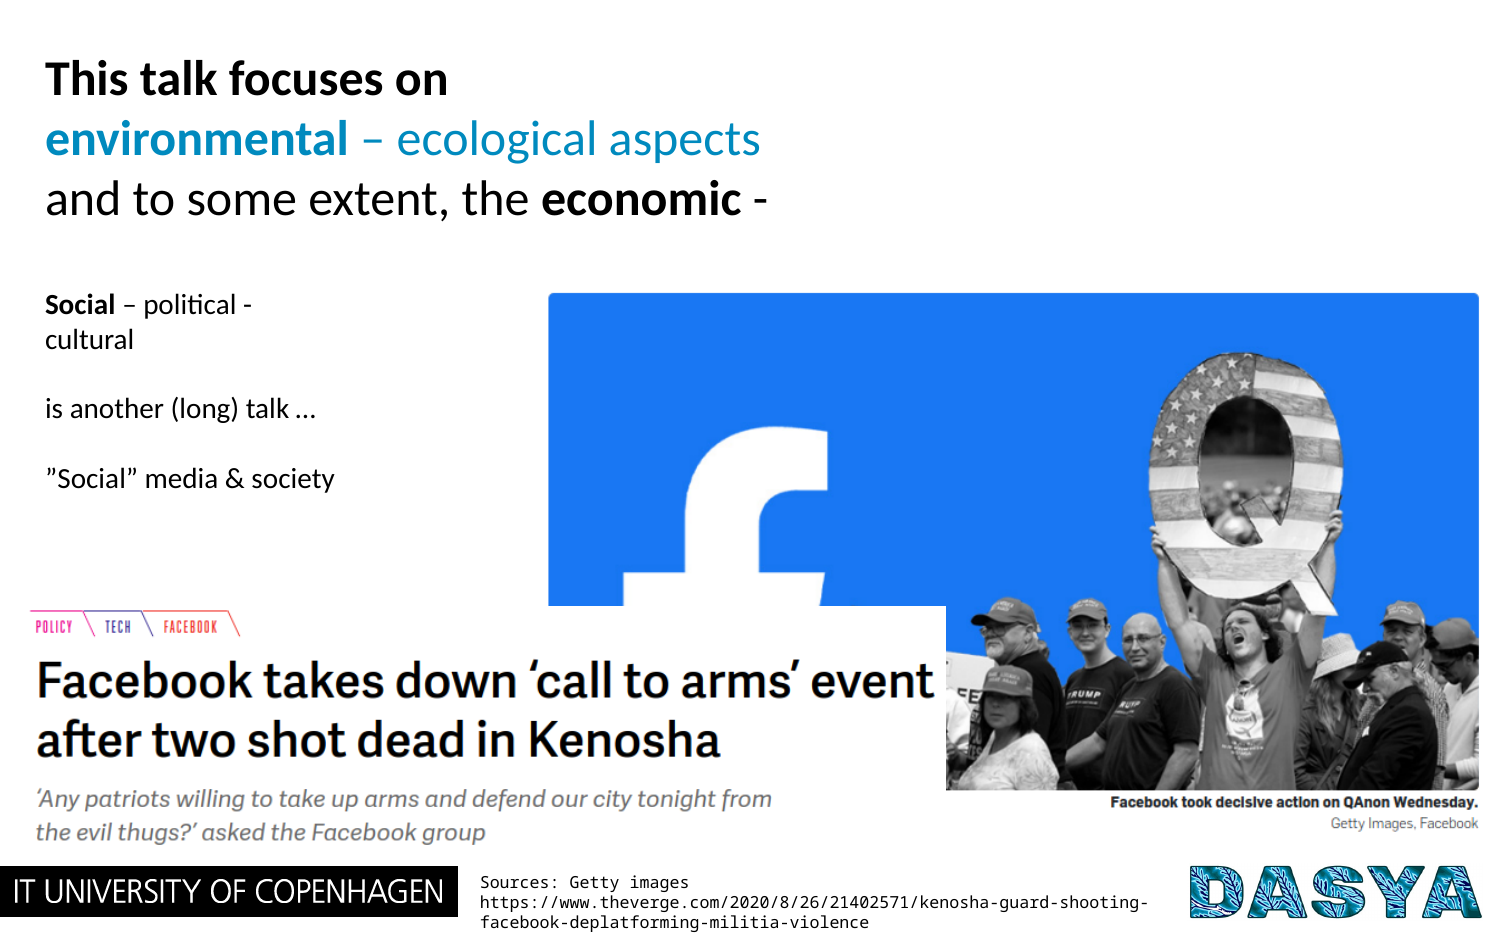

# This talk focuses on
environmental – ecological aspects
and to some extent, the economic -
Social – political -
cultural
is another (long) talk …
”Social” media & society
Sources: Getty images
https://www.theverge.com/2020/8/26/21402571/kenosha-guard-shooting-facebook-deplatforming-militia-violence